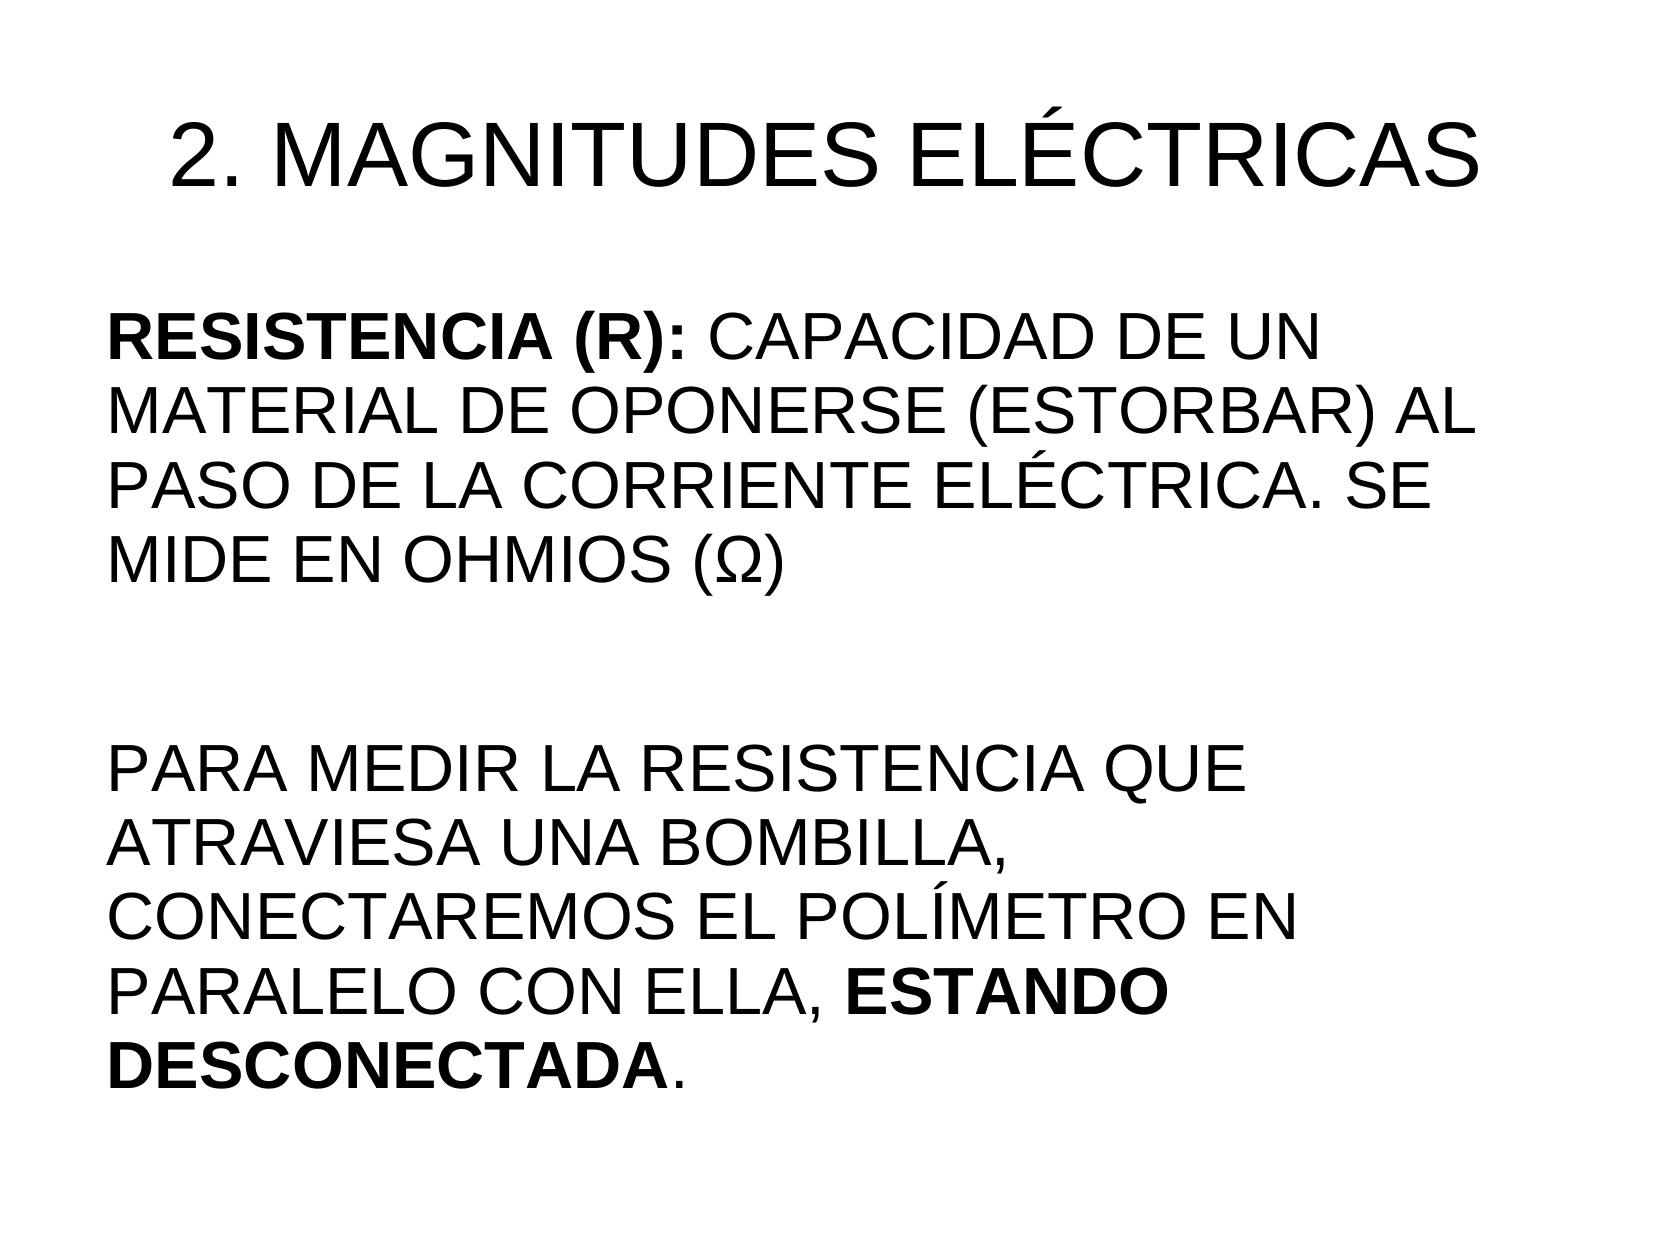

# 2. MAGNITUDES ELÉCTRICAS
RESISTENCIA (R): CAPACIDAD DE UN MATERIAL DE OPONERSE (ESTORBAR) AL PASO DE LA CORRIENTE ELÉCTRICA. SE MIDE EN OHMIOS (Ω)
PARA MEDIR LA RESISTENCIA QUE ATRAVIESA UNA BOMBILLA, CONECTAREMOS EL POLÍMETRO EN PARALELO CON ELLA, ESTANDO DESCONECTADA.